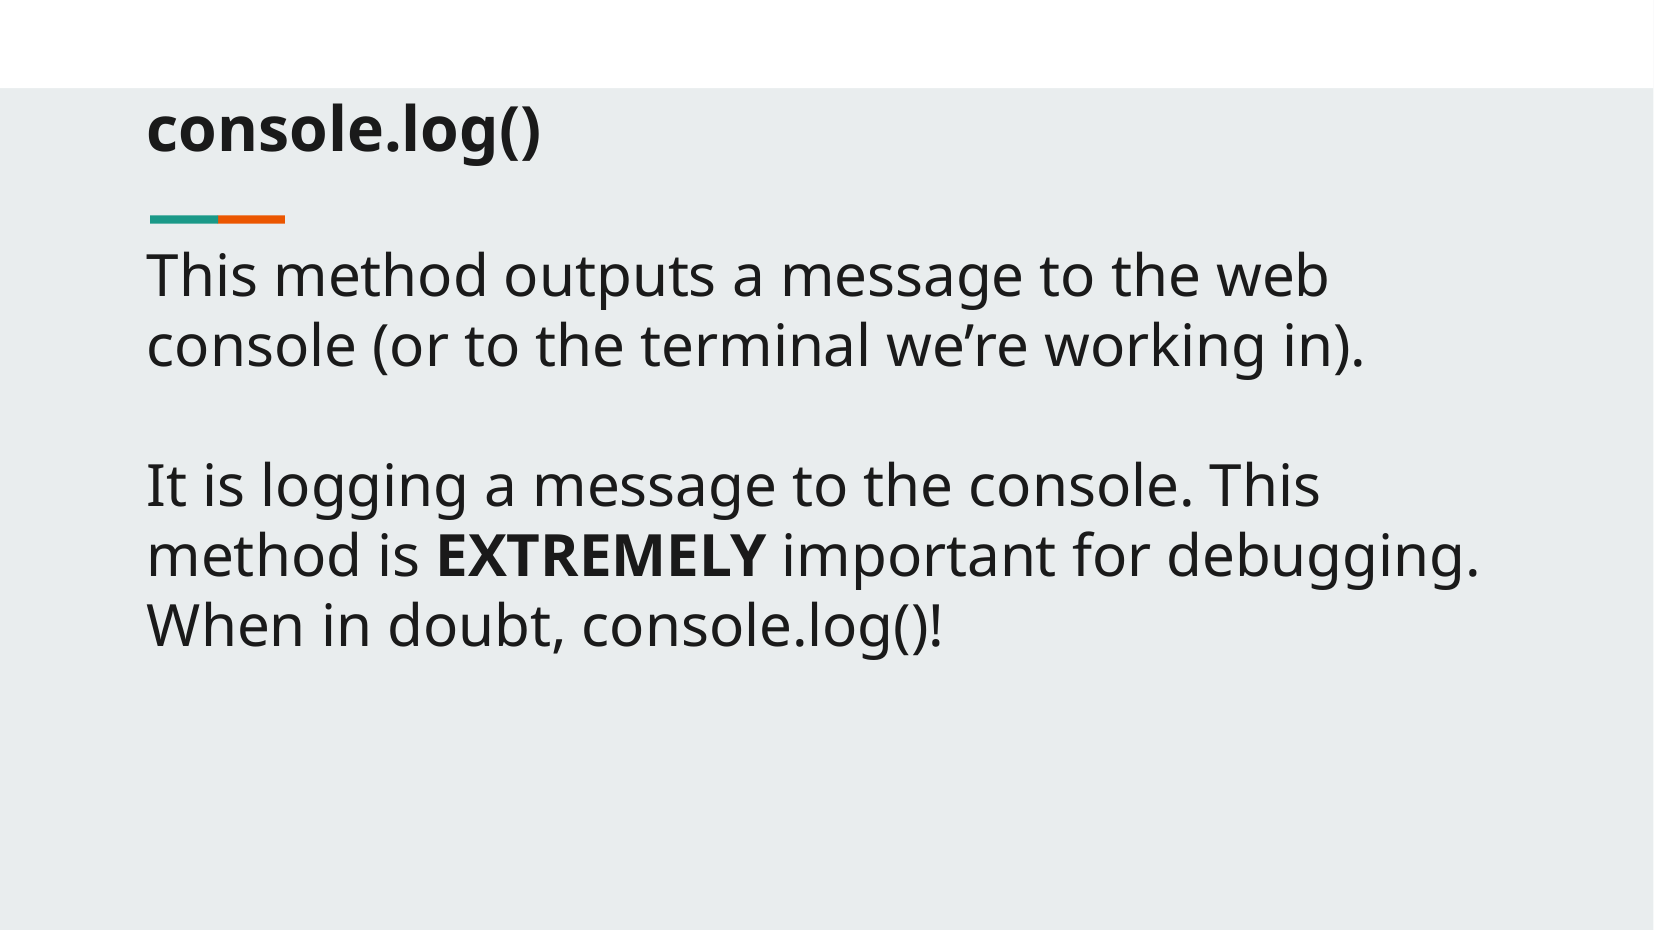

# console.log() This method outputs a message to the web console (or to the terminal we’re working in). It is logging a message to the console. This method is EXTREMELY important for debugging. When in doubt, console.log()!